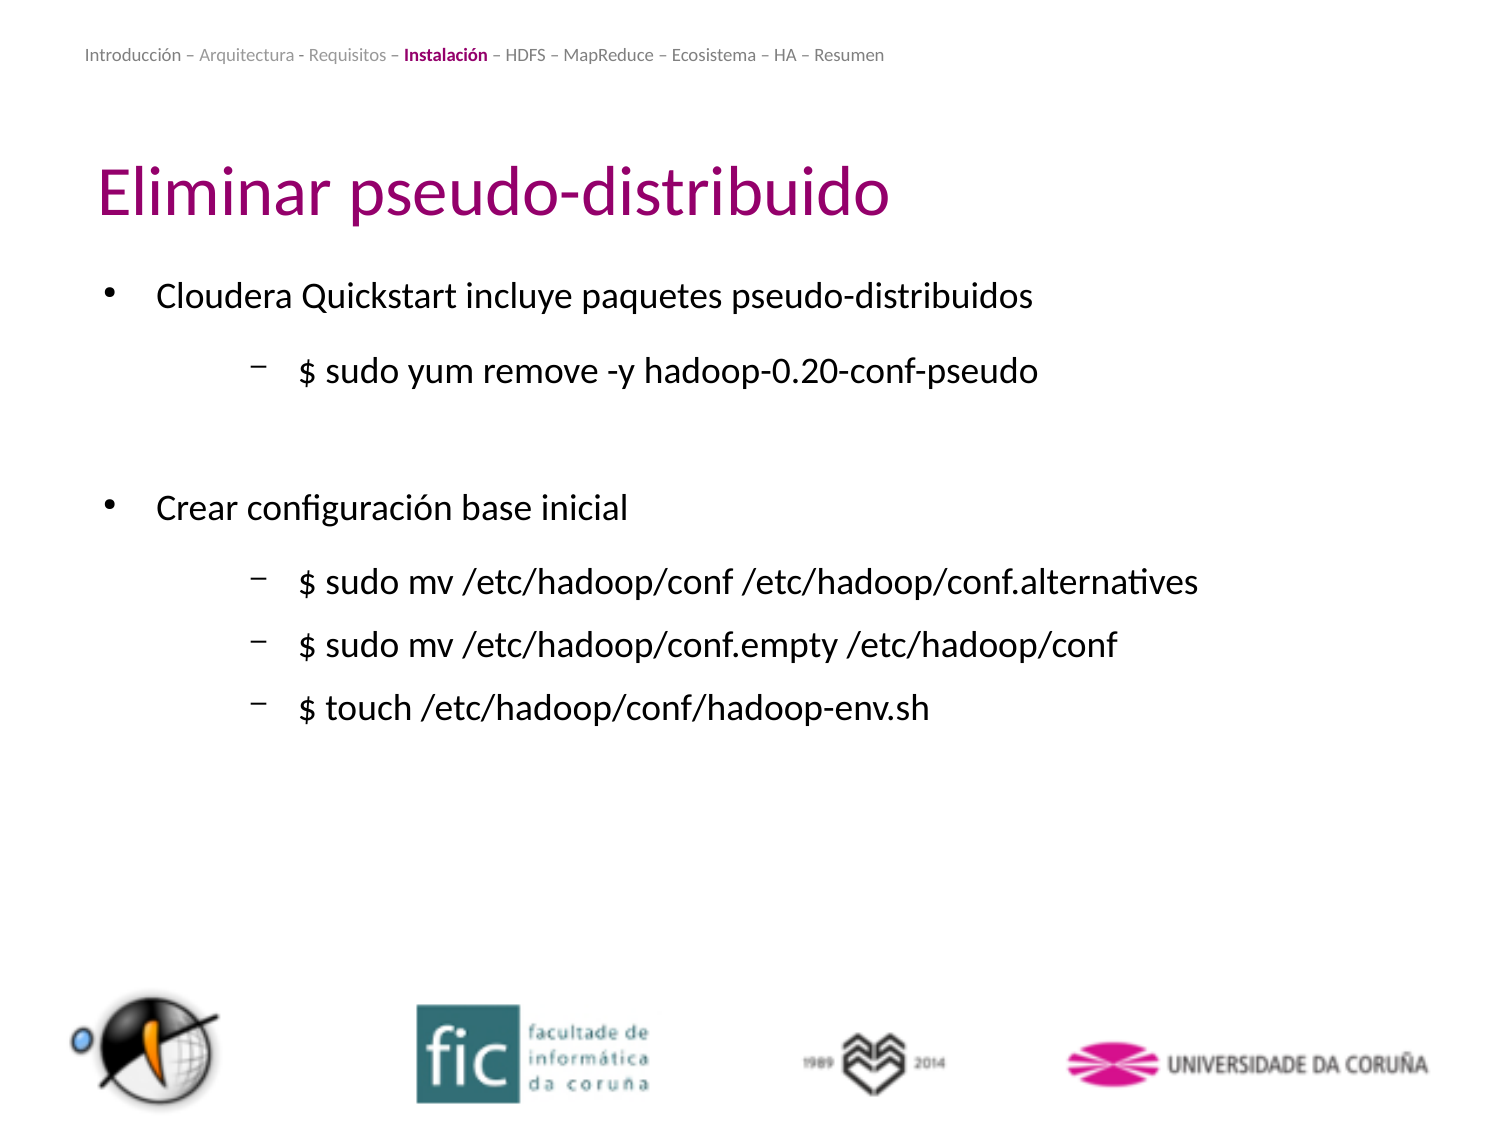

Introducción – Arquitectura - Requisitos – Instalación – HDFS – MapReduce – Ecosistema – HA – Resumen
# Eliminar pseudo-distribuido
Cloudera Quickstart incluye paquetes pseudo-distribuidos
$ sudo yum remove -y hadoop-0.20-conf-pseudo
Crear configuración base inicial
$ sudo mv /etc/hadoop/conf /etc/hadoop/conf.alternatives
$ sudo mv /etc/hadoop/conf.empty /etc/hadoop/conf
$ touch /etc/hadoop/conf/hadoop-env.sh